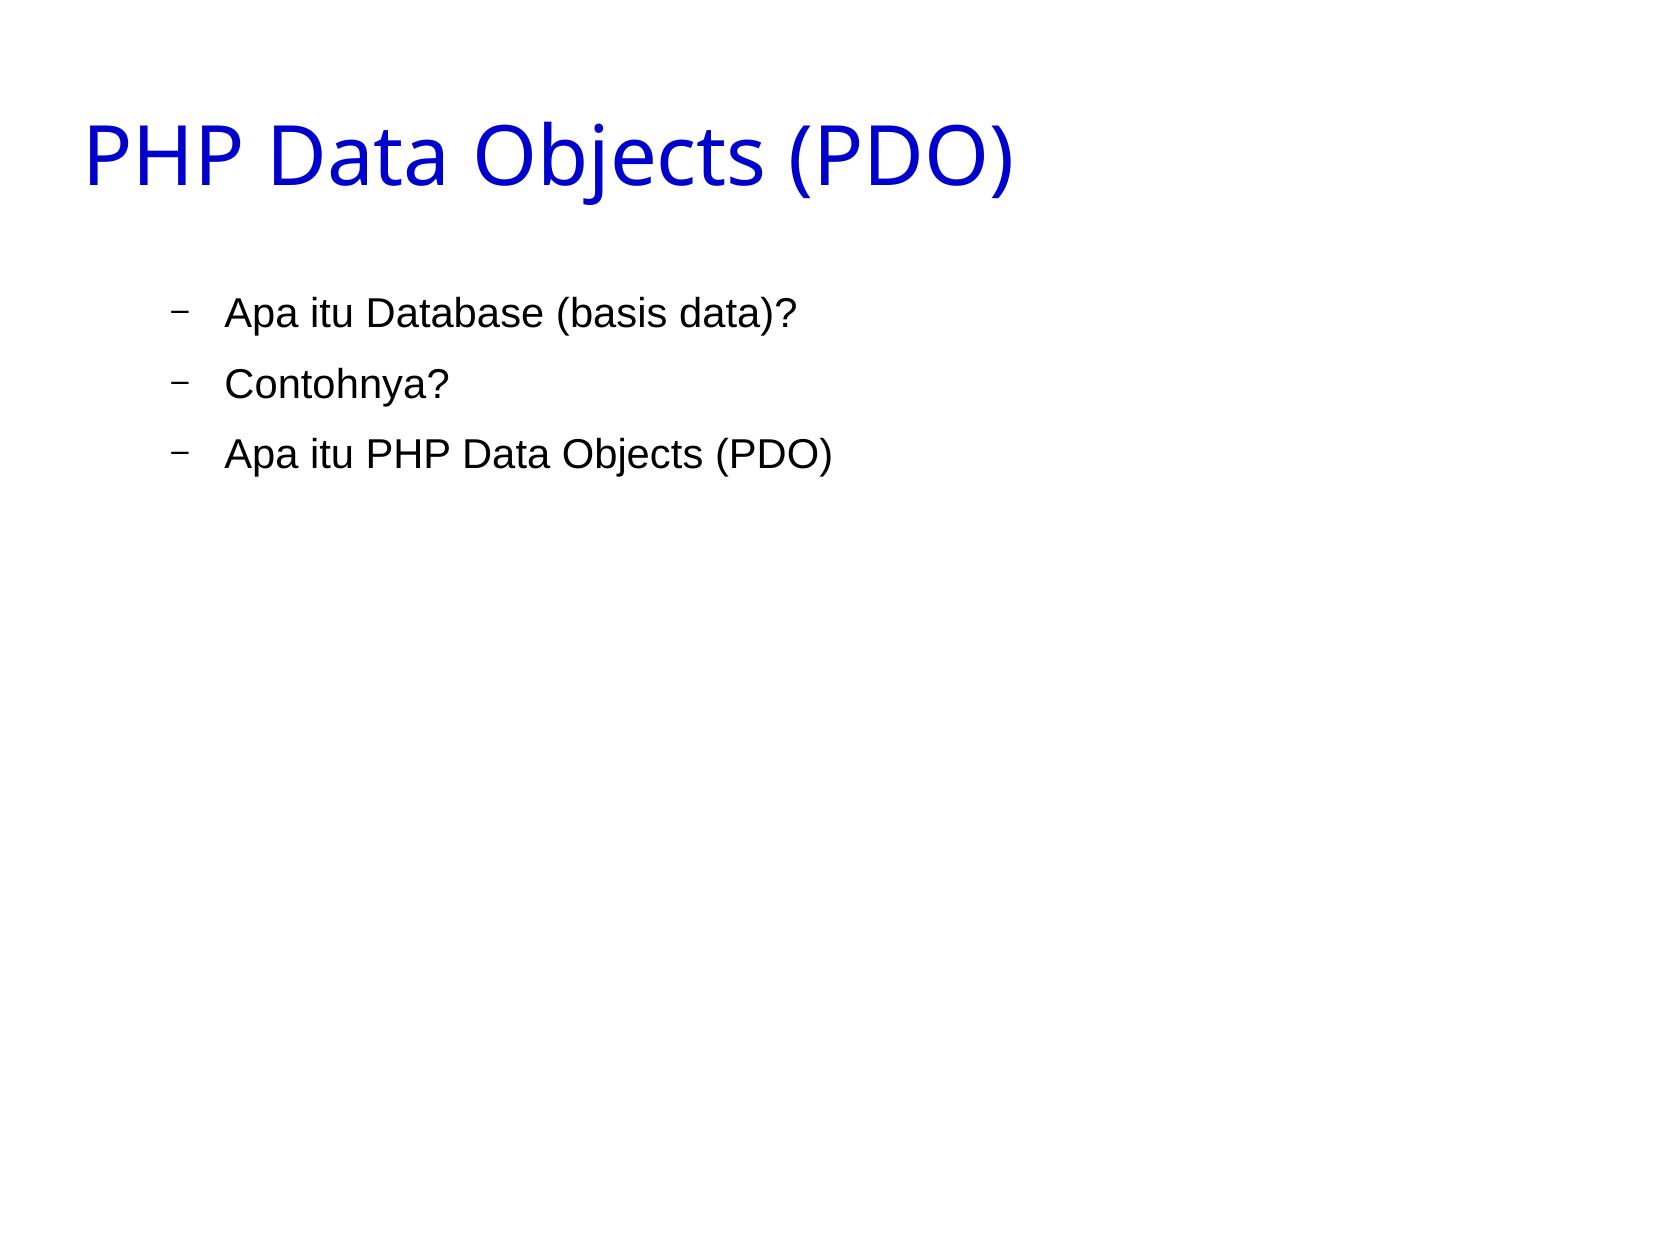

# PHP Data Objects (PDO)
Apa itu Database (basis data)?
Contohnya?
Apa itu PHP Data Objects (PDO)